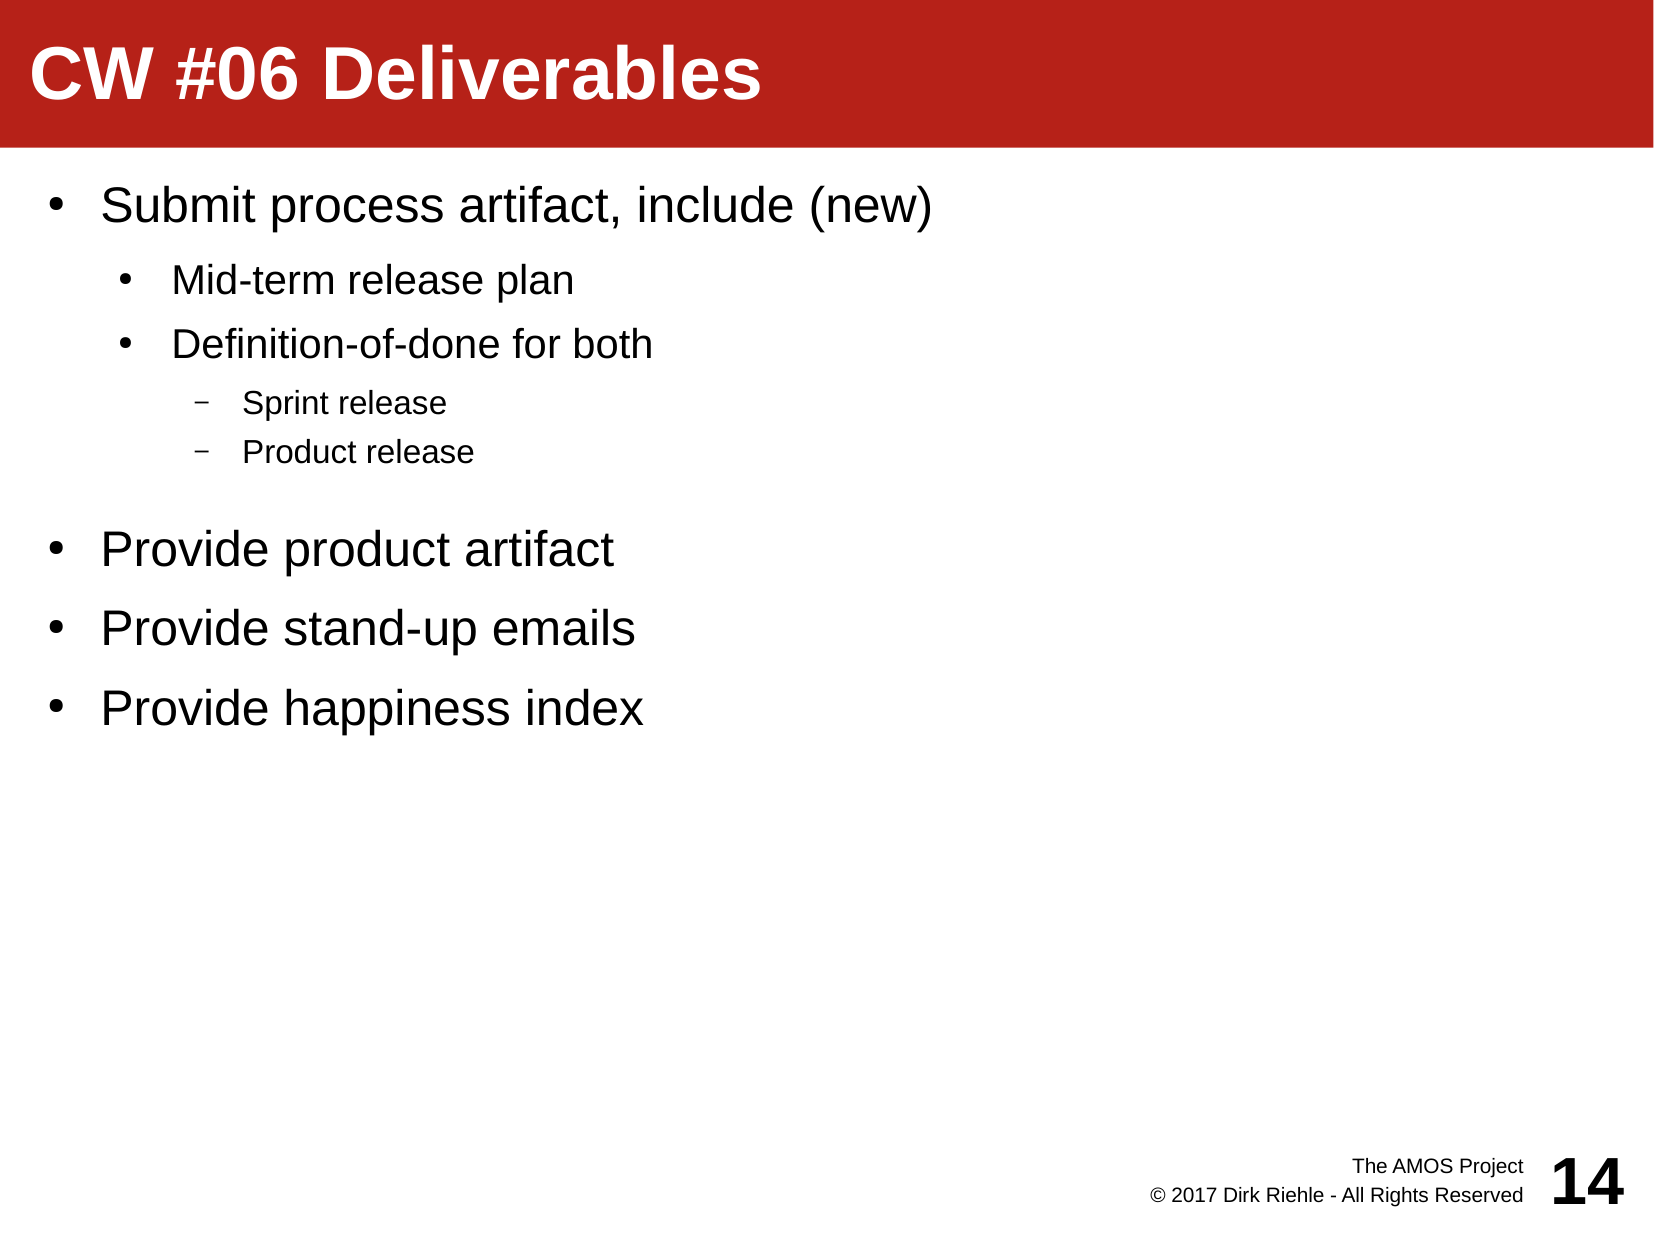

# CW #06 Deliverables
Submit process artifact, include (new)
Mid-term release plan
Definition-of-done for both
Sprint release
Product release
Provide product artifact
Provide stand-up emails
Provide happiness index
The AMOS Project
14
© 2017 Dirk Riehle - All Rights Reserved